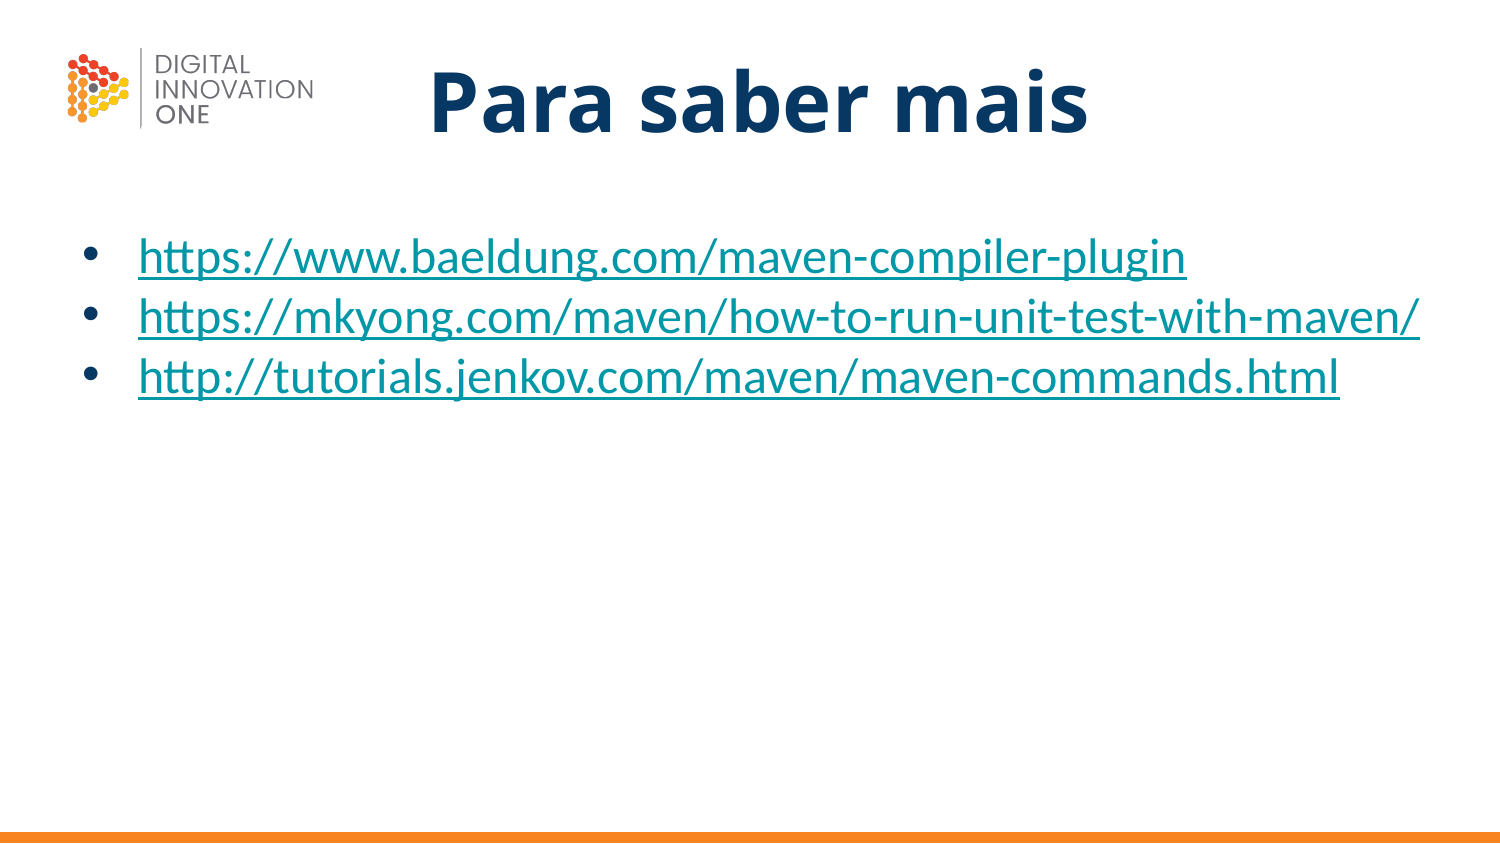

# Para saber mais
https://www.baeldung.com/maven-compiler-plugin
https://mkyong.com/maven/how-to-run-unit-test-with-maven/
http://tutorials.jenkov.com/maven/maven-commands.html